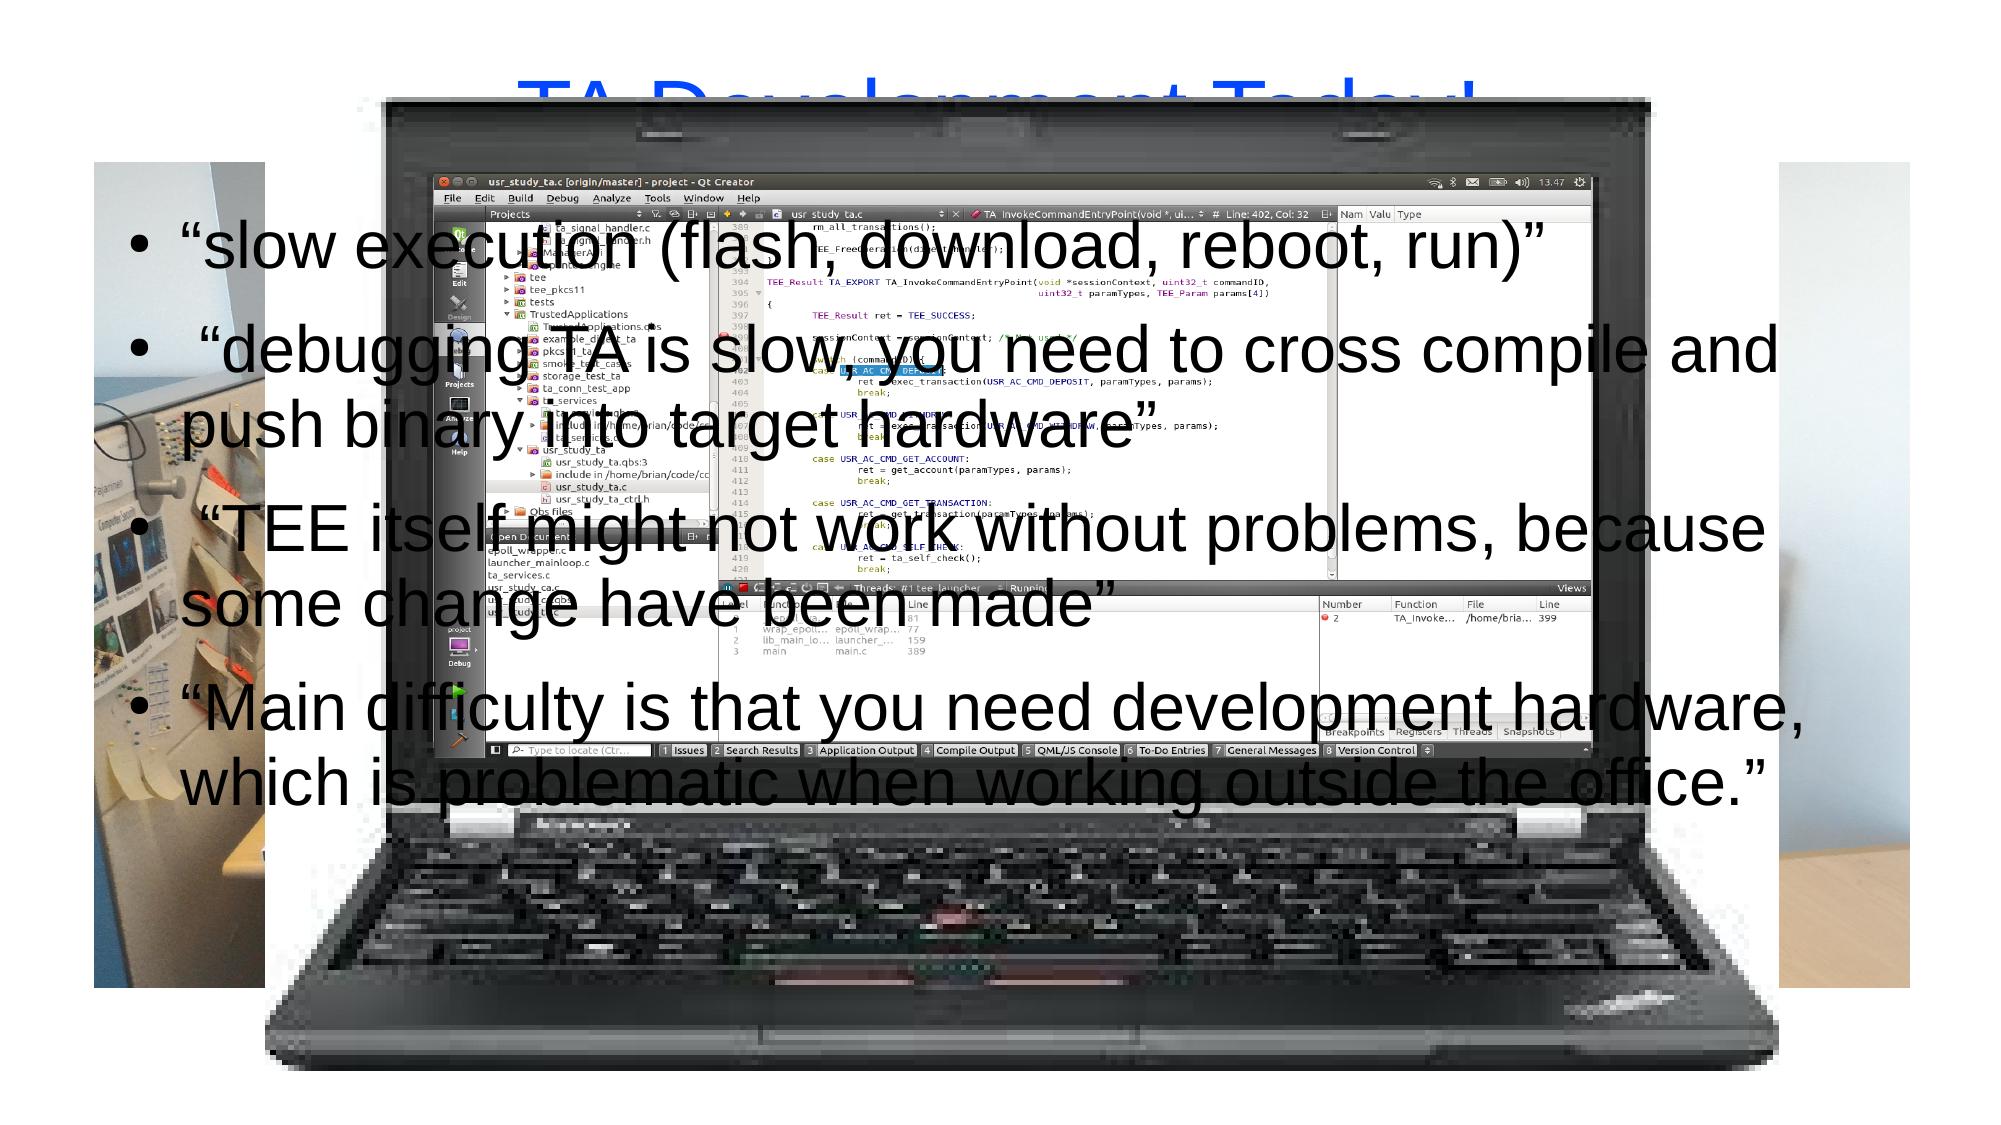

# TA Development Today!
“slow execution (flash, download, reboot, run)”
 “debugging TA is slow, you need to cross compile and push binary into target hardware”
 “TEE itself might not work without problems, because some change have been made”
“Main difficulty is that you need development hardware, which is problematic when working outside the office.”